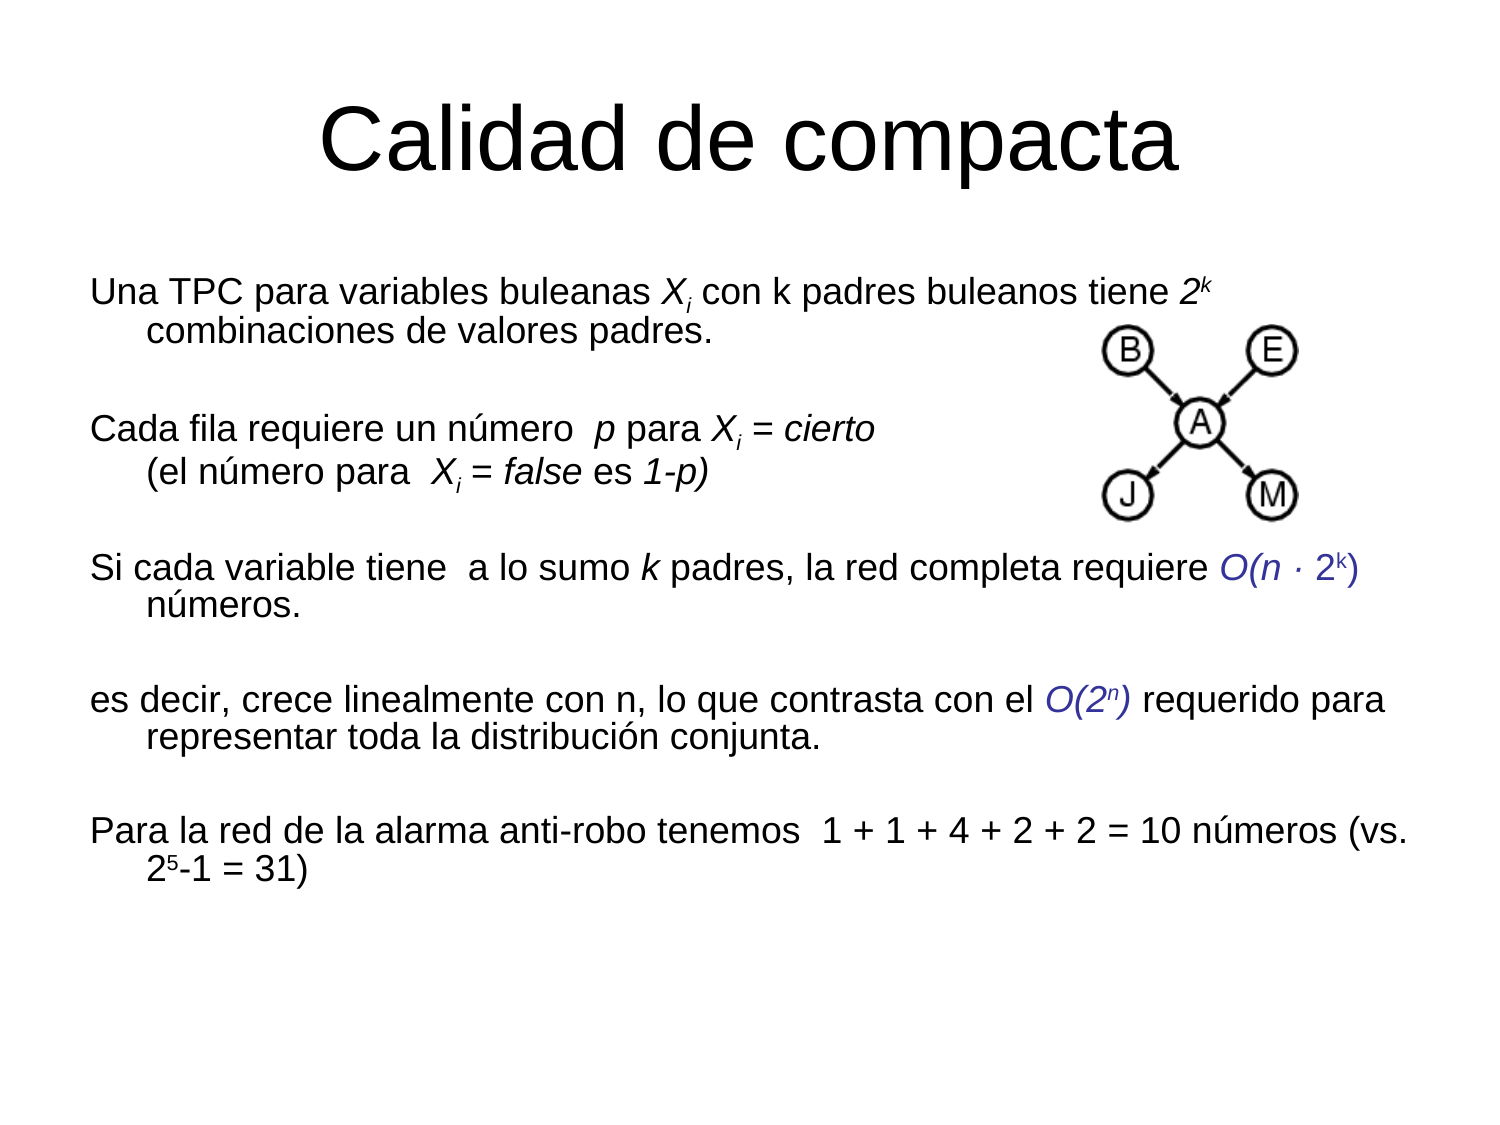

# Calidad de compacta
Una TPC para variables buleanas Xi con k padres buleanos tiene 2k combinaciones de valores padres.
Cada fila requiere un número p para Xi = cierto
(el número para Xi = false es 1-p)
Si cada variable tiene a lo sumo k padres, la red completa requiere O(n · 2k) números.
es decir, crece linealmente con n, lo que contrasta con el O(2n) requerido para representar toda la distribución conjunta.
Para la red de la alarma anti-robo tenemos 1 + 1 + 4 + 2 + 2 = 10 números (vs. 25-1 = 31)